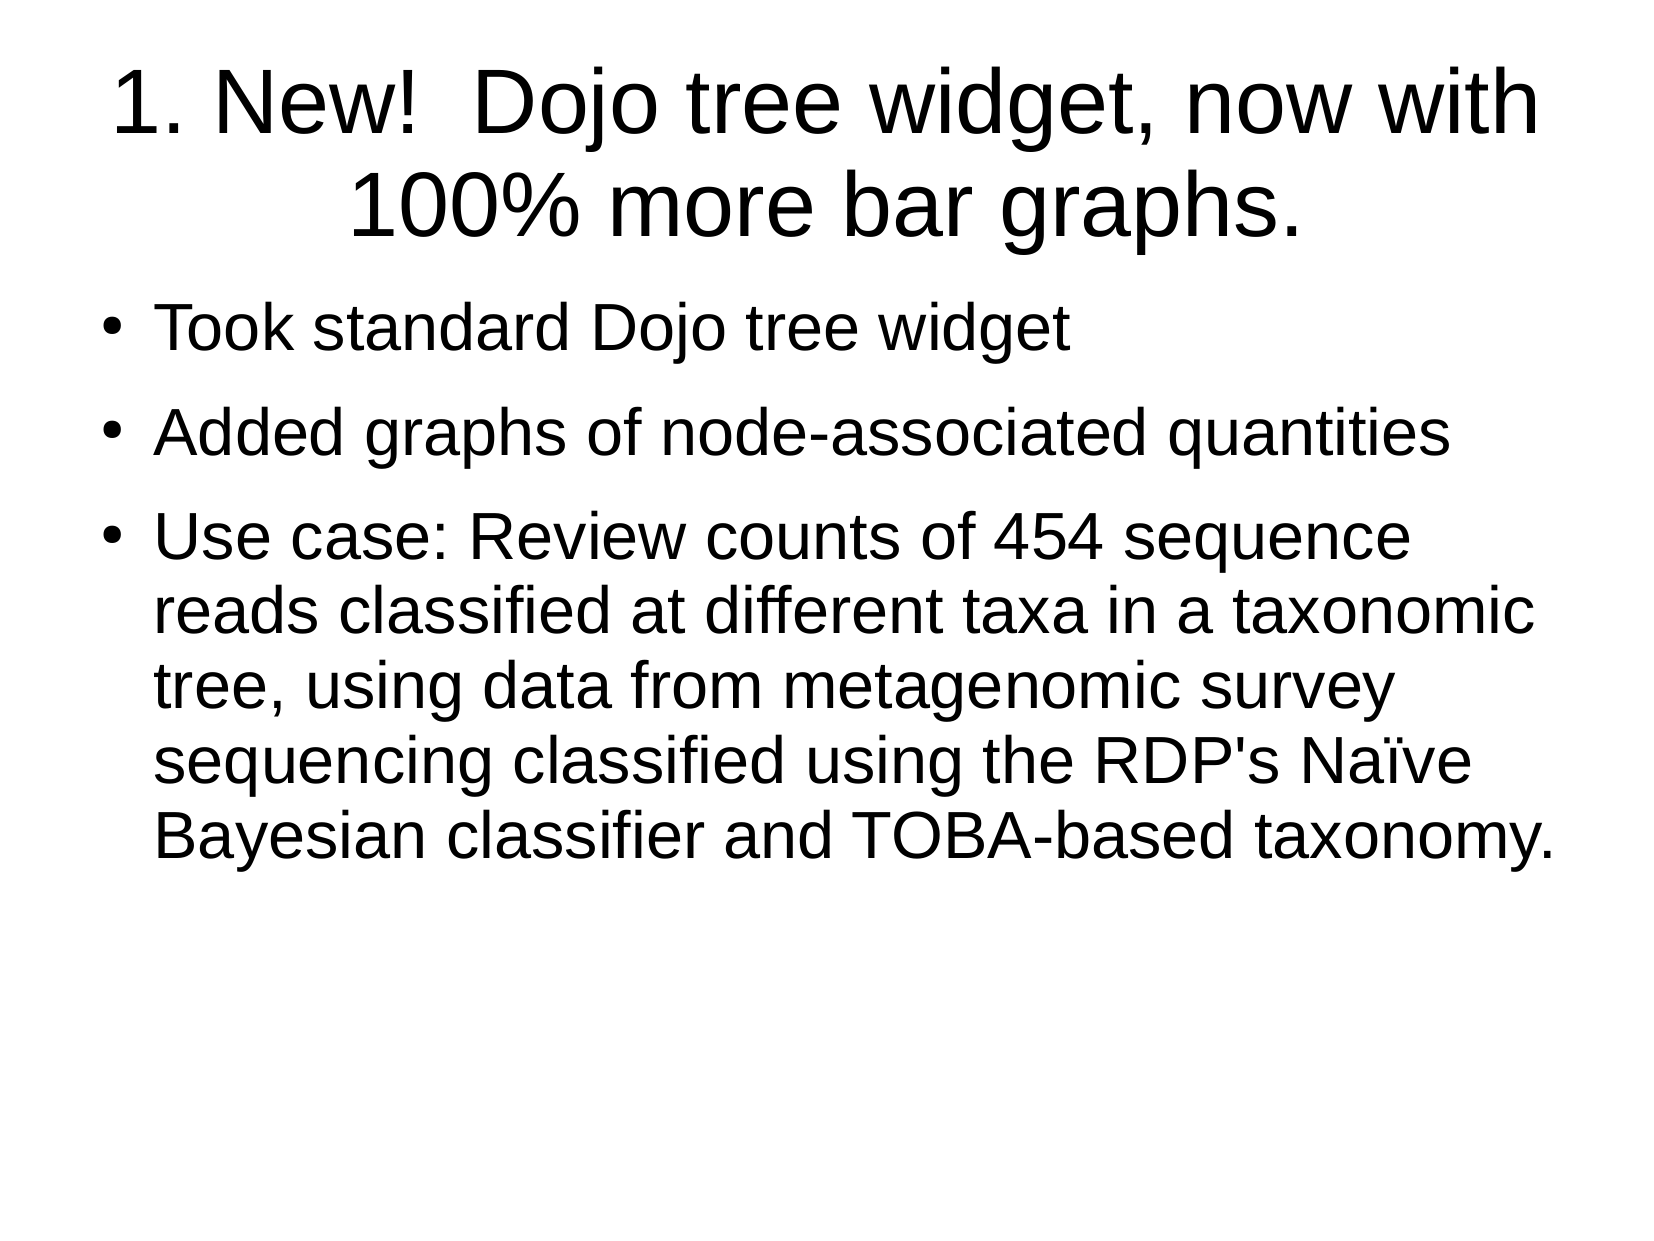

# 1. New! Dojo tree widget, now with 100% more bar graphs.
Took standard Dojo tree widget
Added graphs of node-associated quantities
Use case: Review counts of 454 sequence reads classified at different taxa in a taxonomic tree, using data from metagenomic survey sequencing classified using the RDP's Naïve Bayesian classifier and TOBA-based taxonomy.